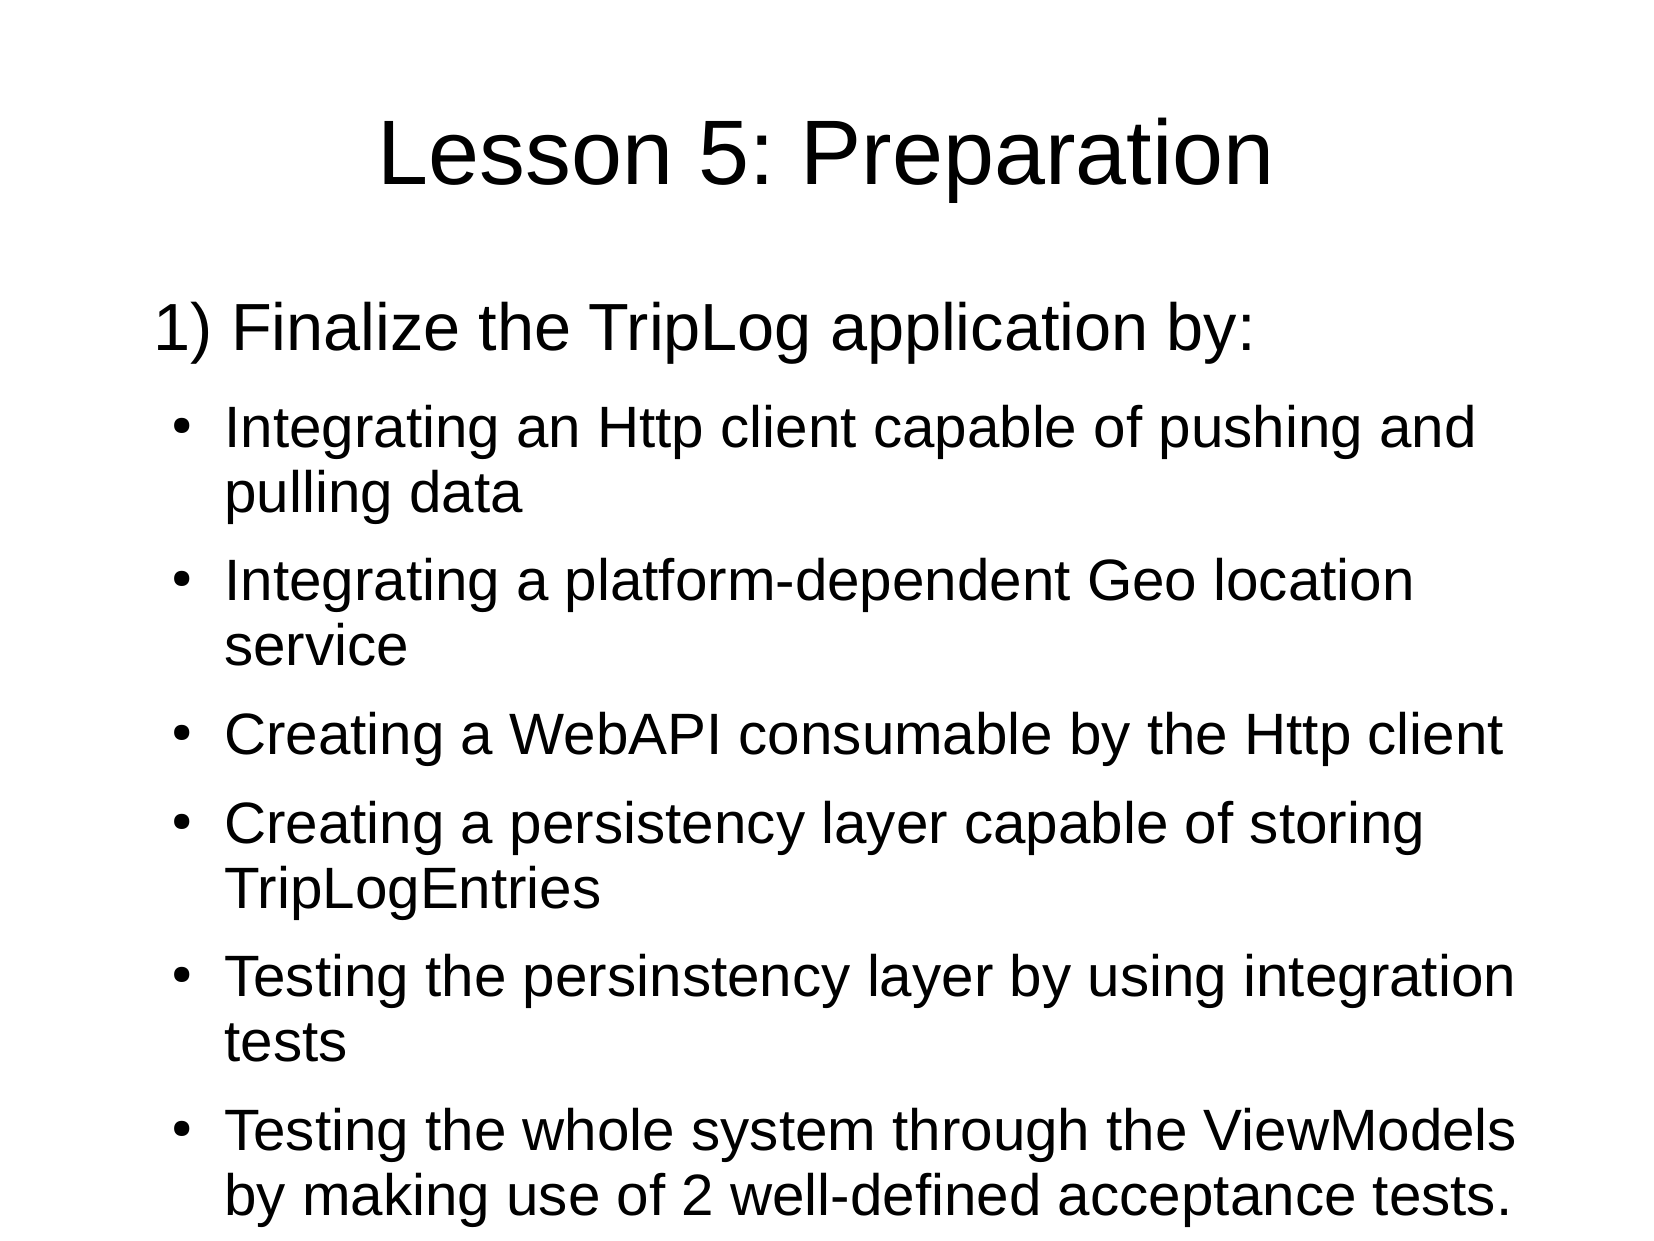

# Lesson 5: Preparation
1) Finalize the TripLog application by:
Integrating an Http client capable of pushing and pulling data
Integrating a platform-dependent Geo location service
Creating a WebAPI consumable by the Http client
Creating a persistency layer capable of storing TripLogEntries
Testing the persinstency layer by using integration tests
Testing the whole system through the ViewModels by making use of 2 well-defined acceptance tests.